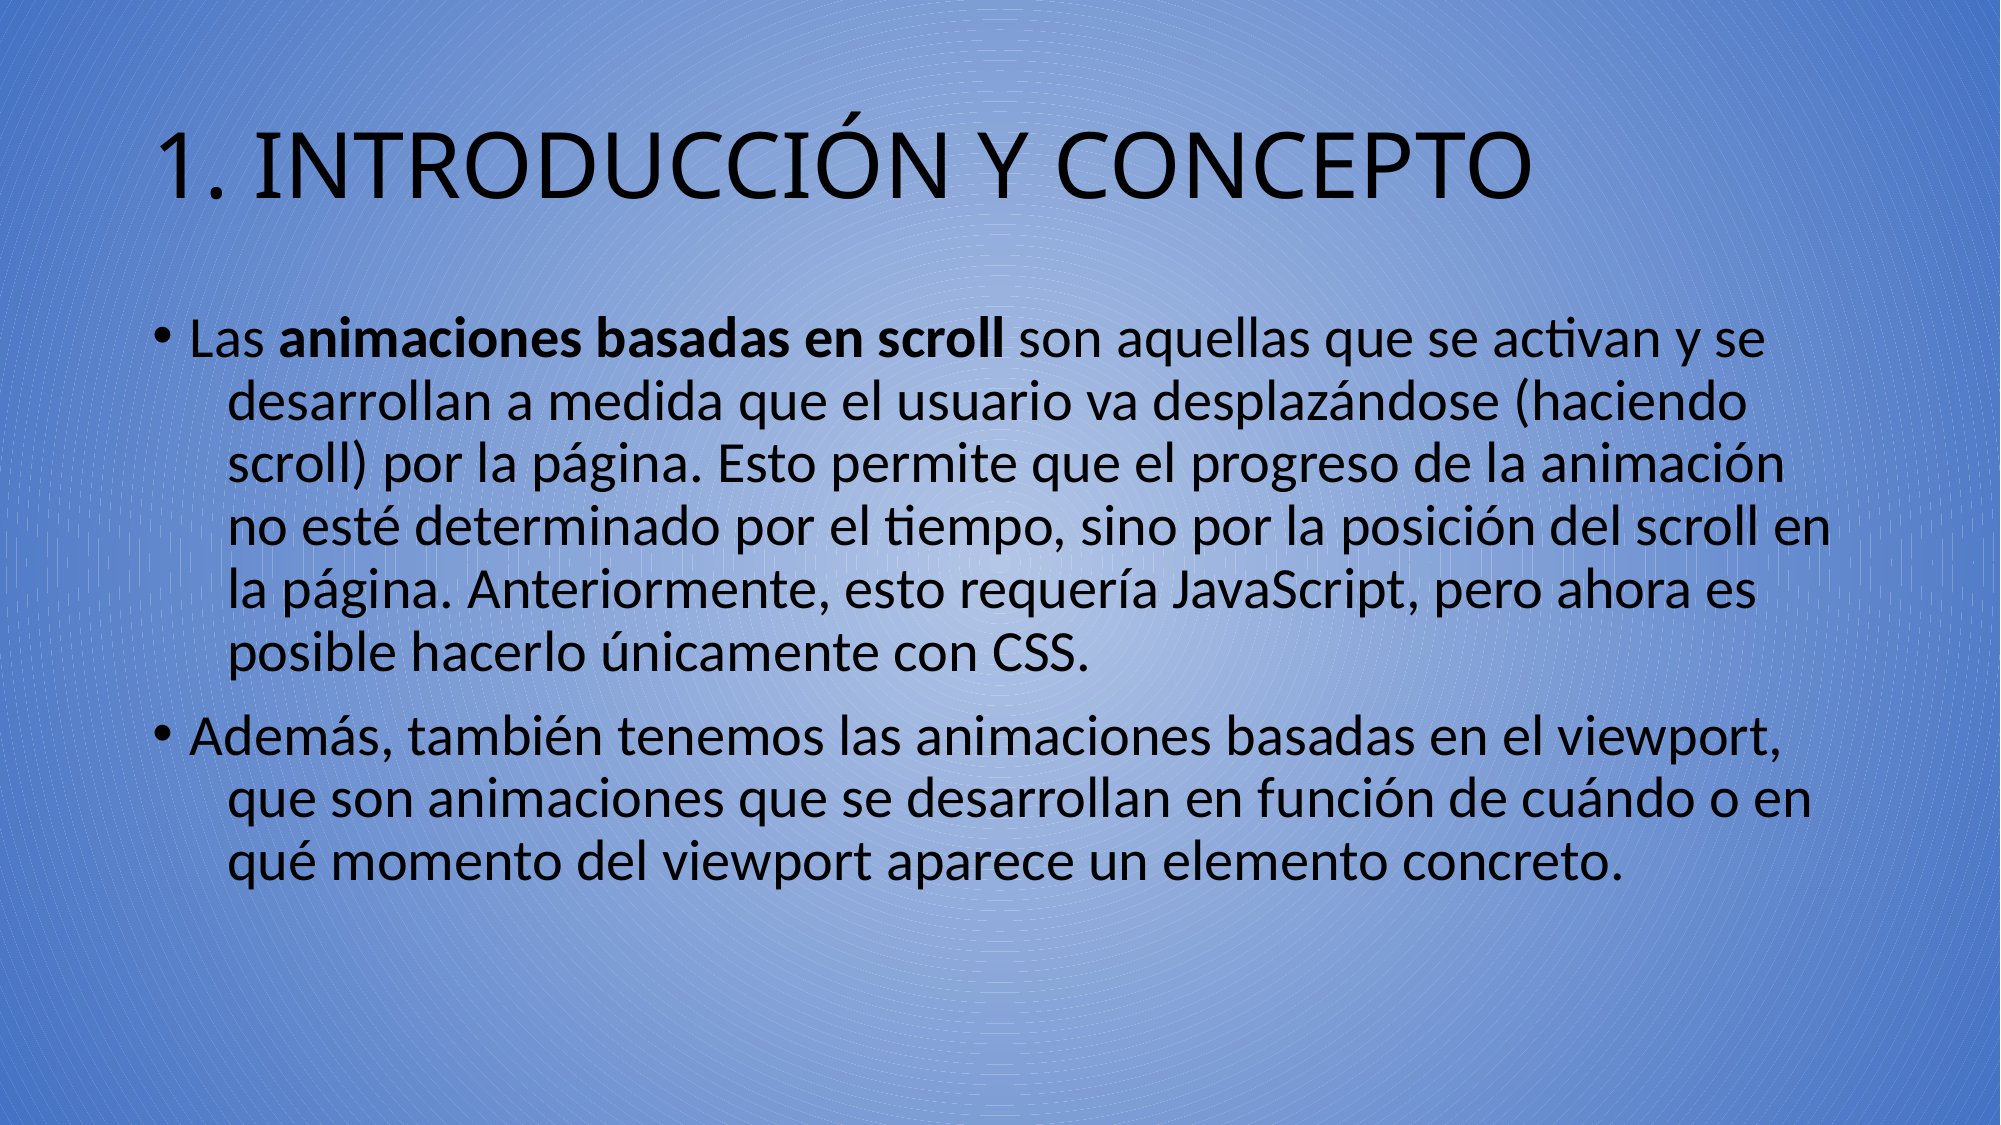

# 1. INTRODUCCIÓN Y CONCEPTO
Las animaciones basadas en scroll son aquellas que se activan y se desarrollan a medida que el usuario va desplazándose (haciendo scroll) por la página. Esto permite que el progreso de la animación no esté determinado por el tiempo, sino por la posición del scroll en la página. Anteriormente, esto requería JavaScript, pero ahora es posible hacerlo únicamente con CSS.
Además, también tenemos las animaciones basadas en el viewport, que son animaciones que se desarrollan en función de cuándo o en qué momento del viewport aparece un elemento concreto.